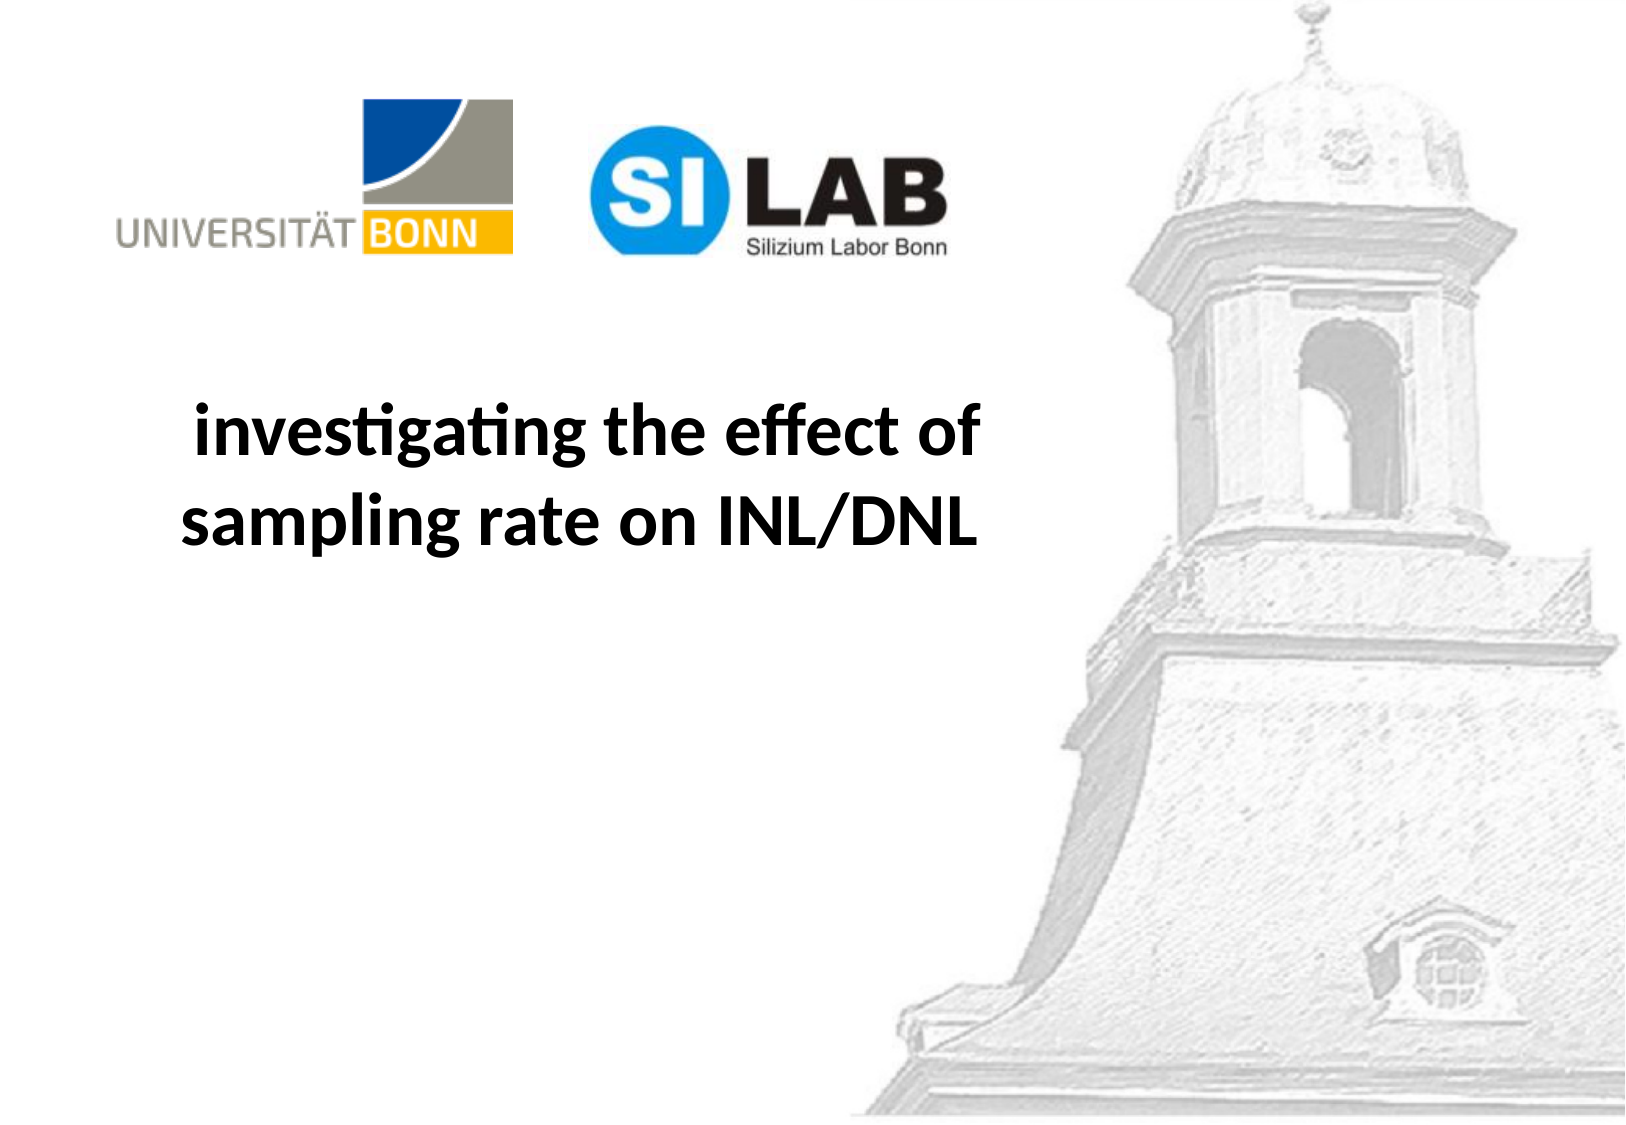

# investigating the effect of sampling rate on INL/DNL